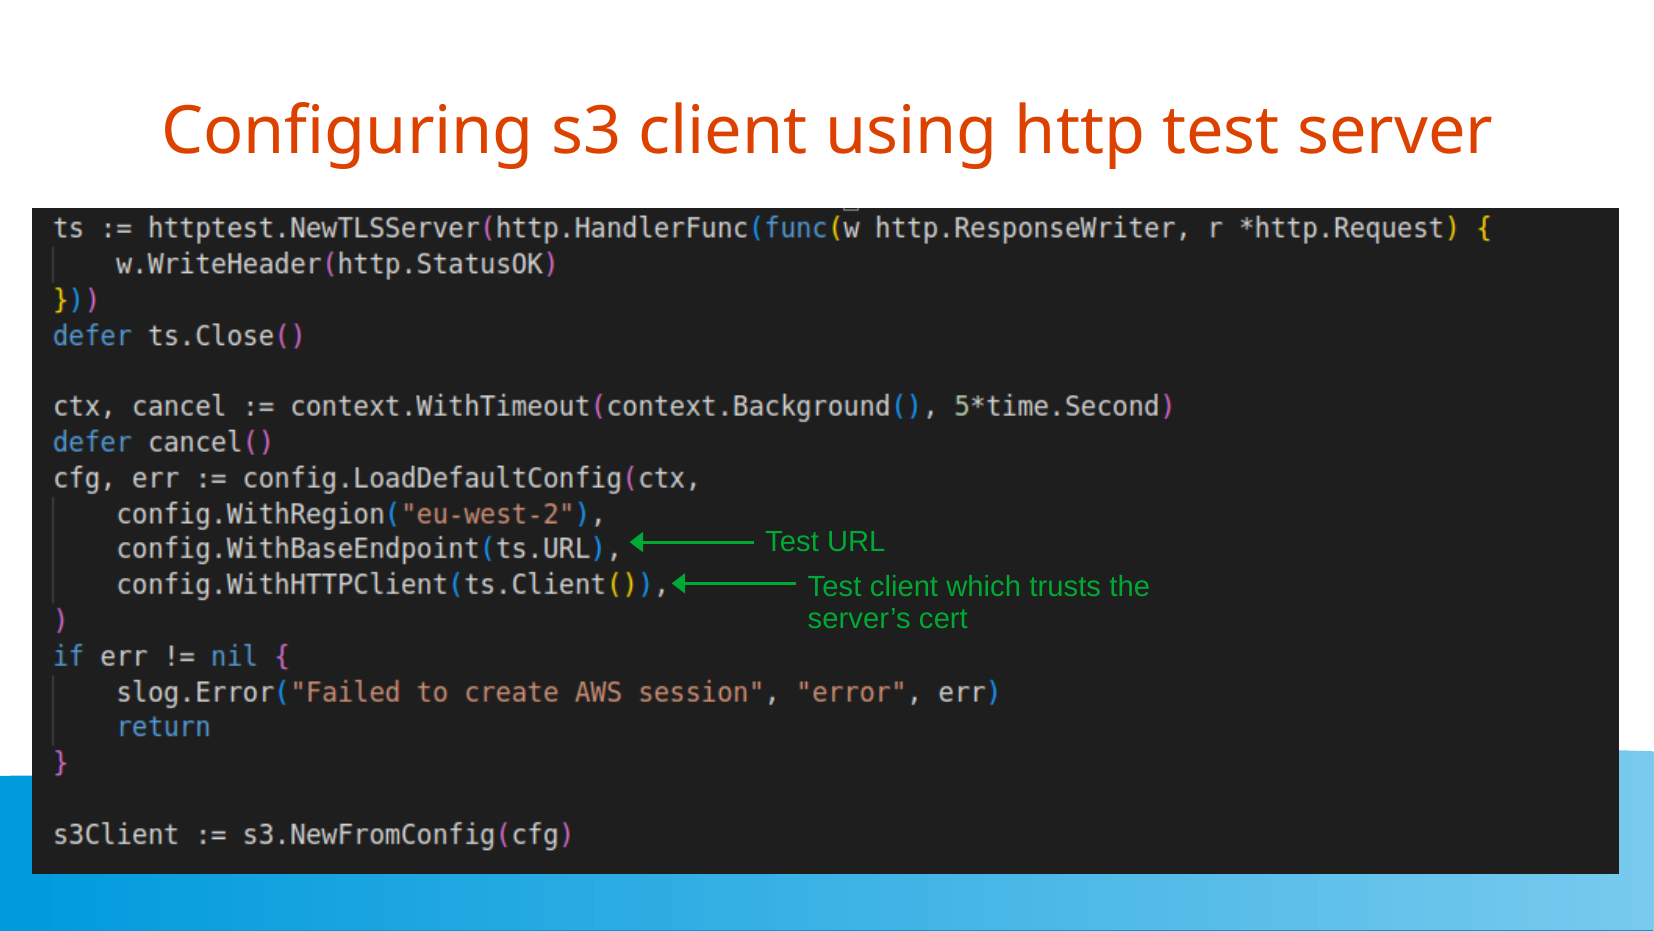

# Configuring s3 client using http test server
Test URL
Test client which trusts the server’s cert